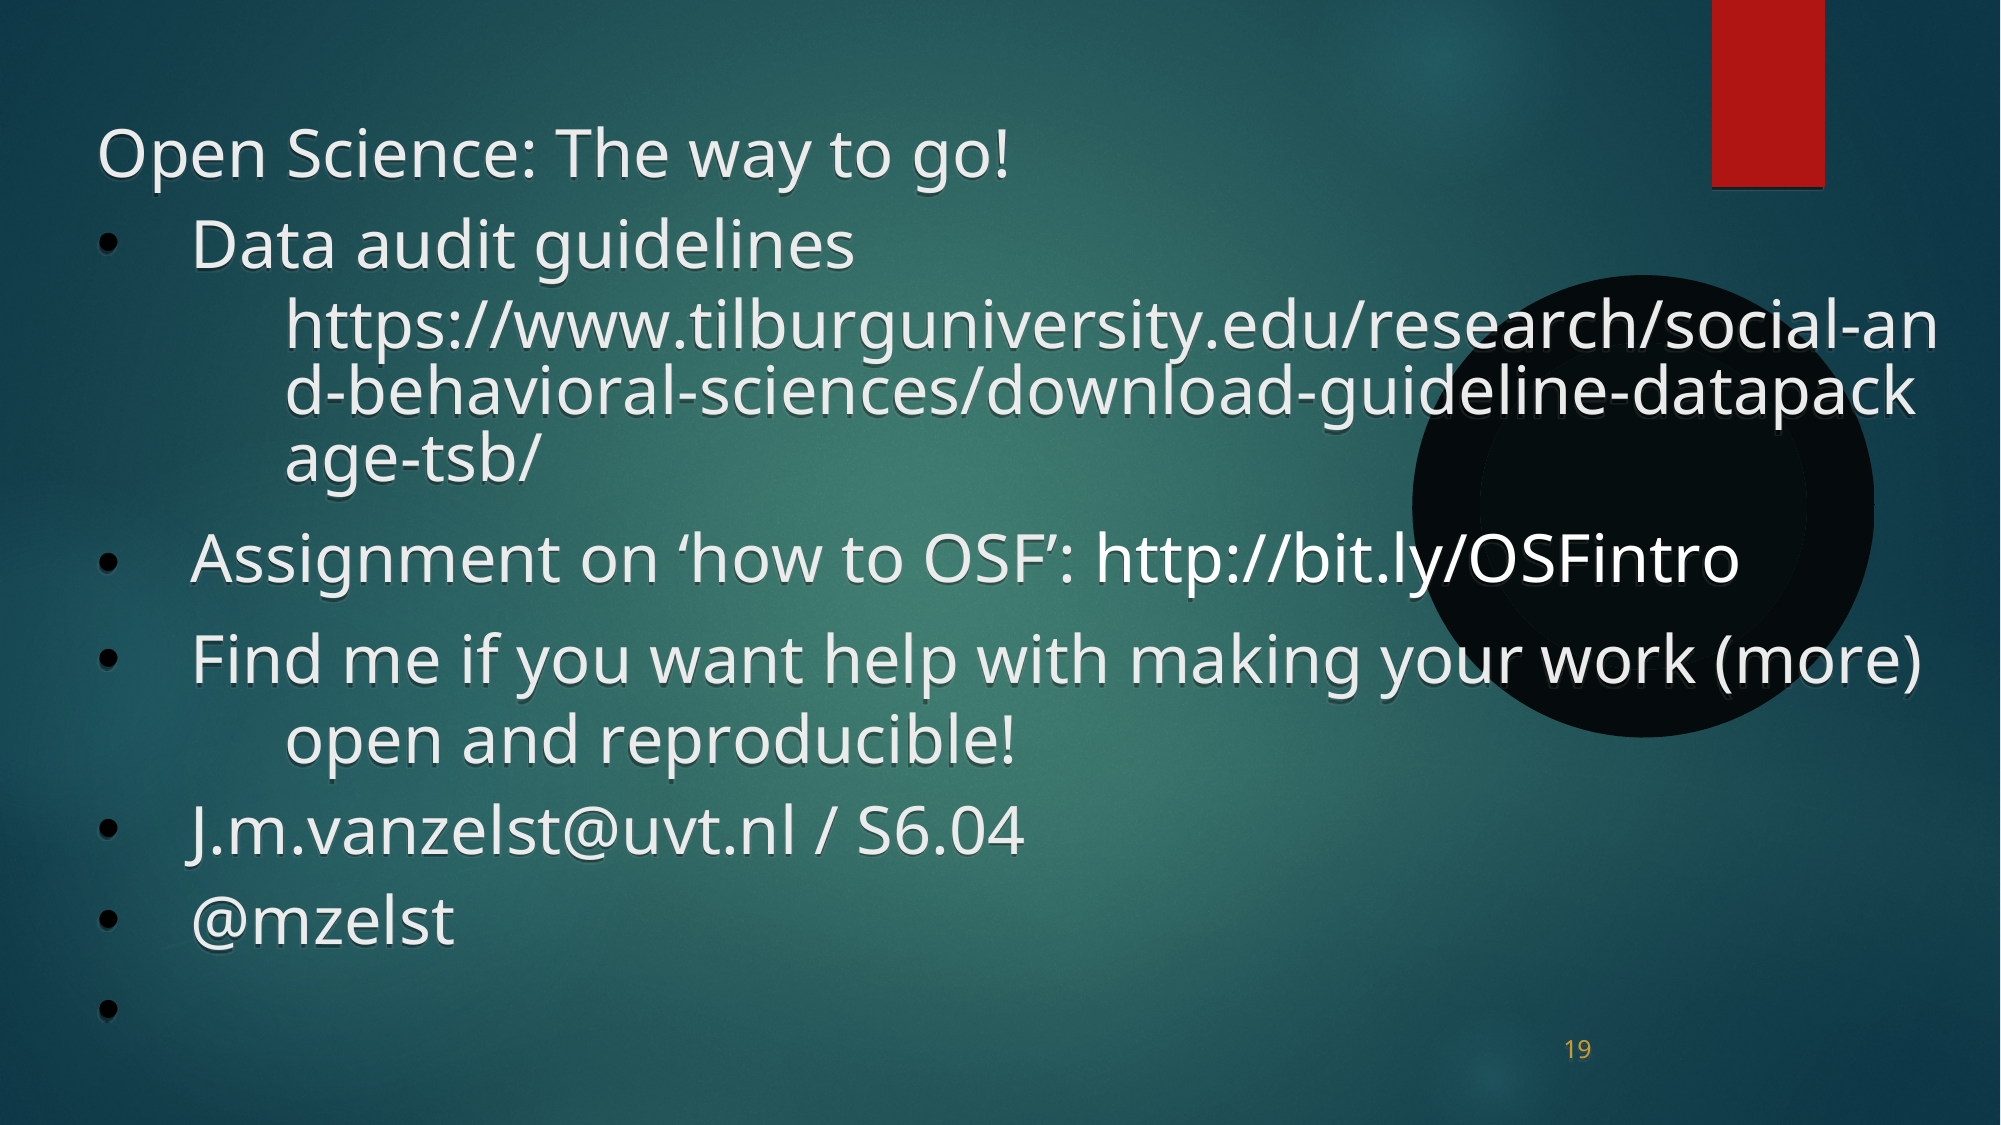

Open Science: The way to go!
Data audit guidelines https://www.tilburguniversity.edu/research/social-and-behavioral-sciences/download-guideline-datapackage-tsb/
Assignment on ‘how to OSF’: http://bit.ly/OSFintro
Find me if you want help with making your work (more) open and reproducible!
J.m.vanzelst@uvt.nl / S6.04
@mzelst